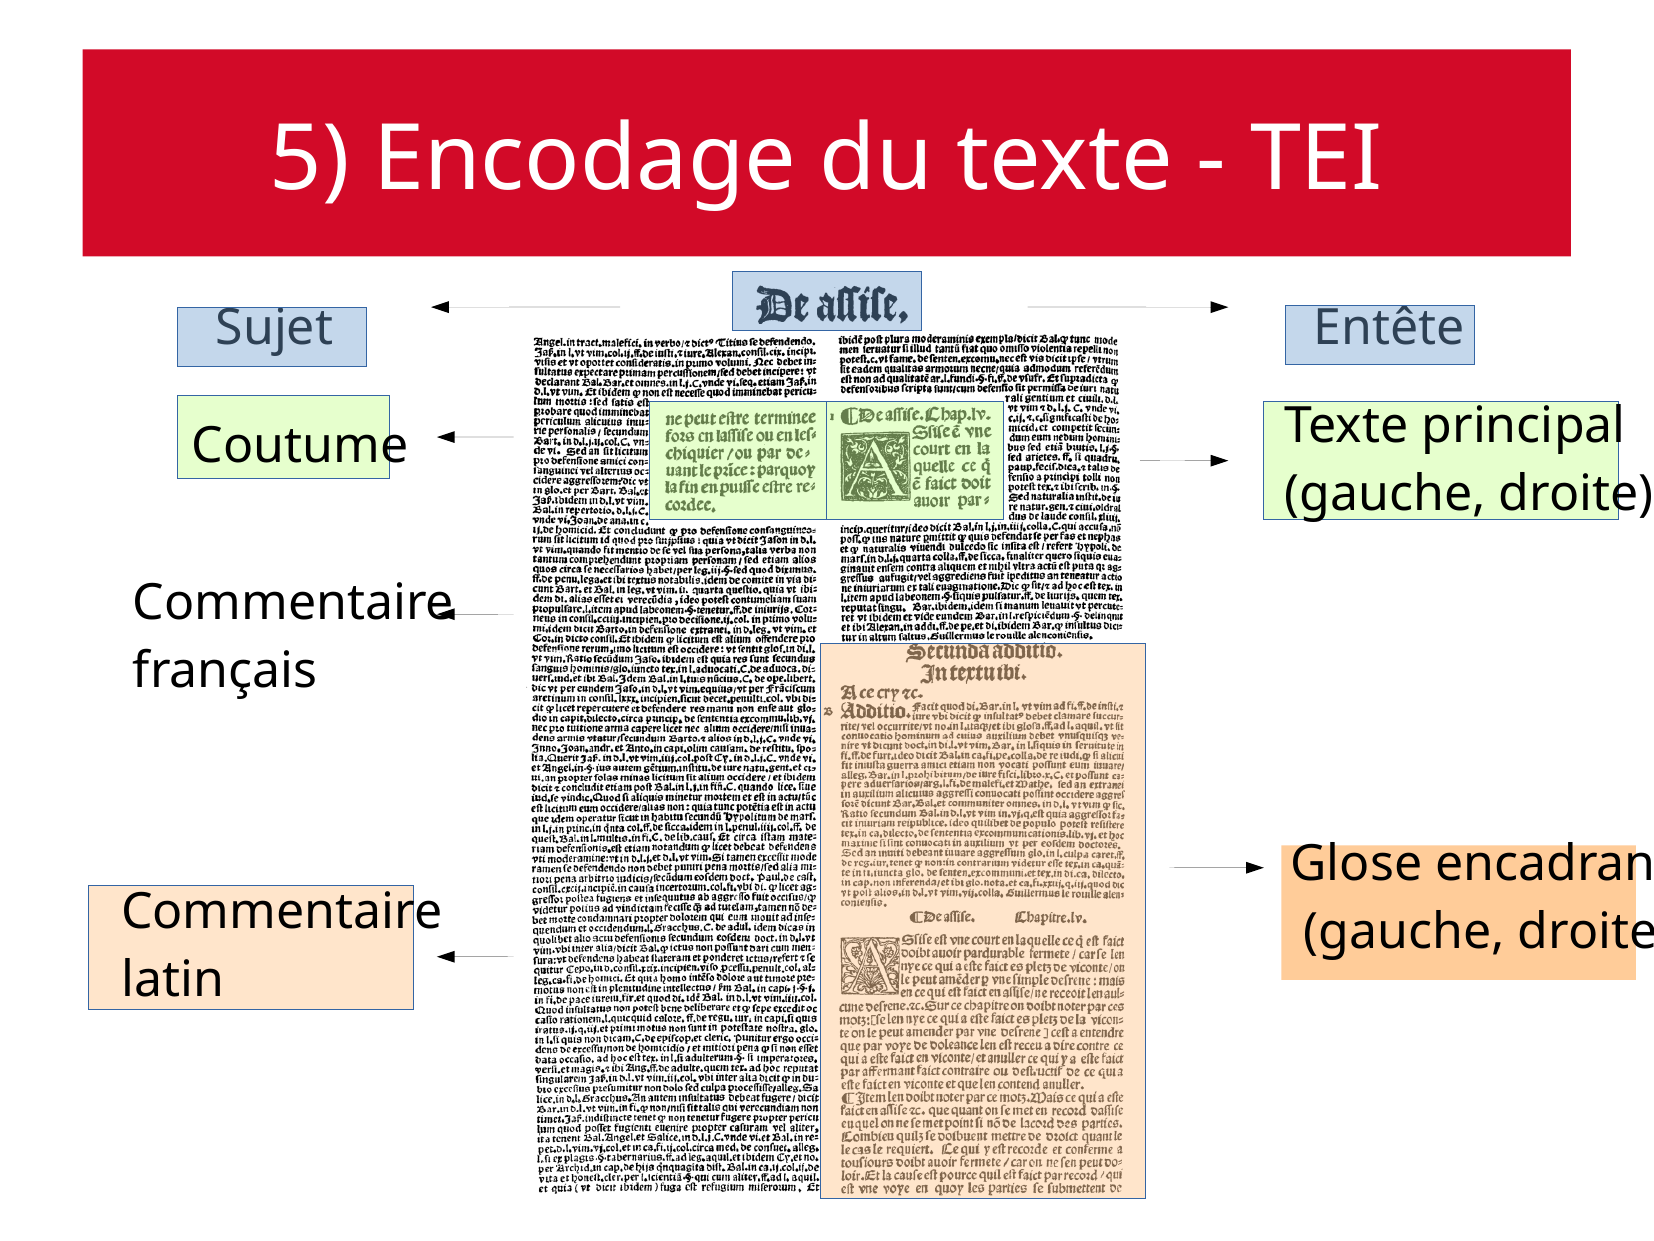

# 5) Encodage du texte - TEI
Sujet
Entête
Texte principal
(gauche, droite)
Coutume
Commentaire
français
Glose encadrante
 (gauche, droite)
Commentaire
latin